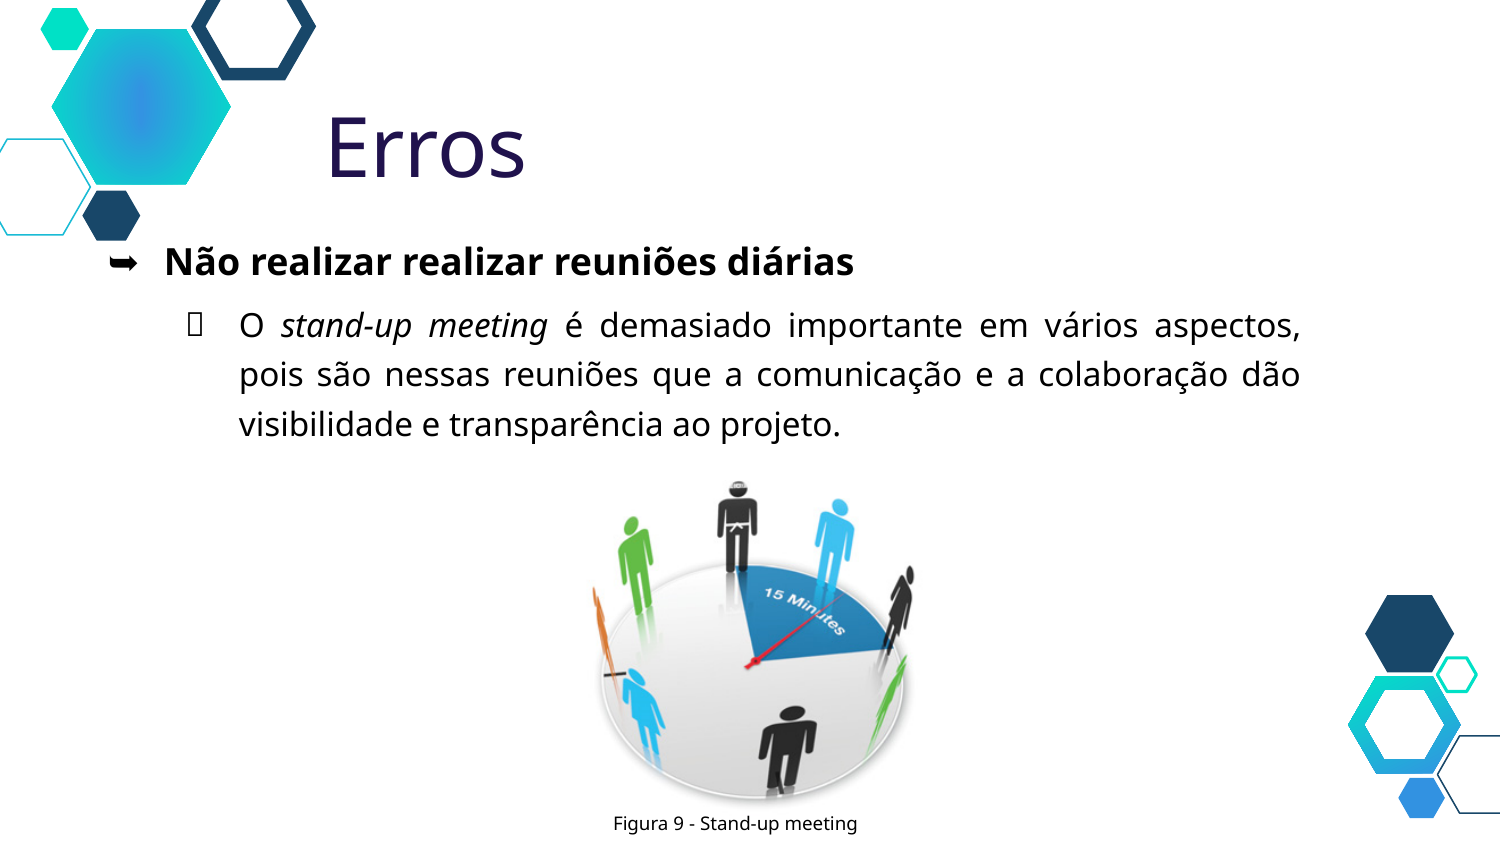

# Erros
Não realizar realizar reuniões diárias
O stand-up meeting é demasiado importante em vários aspectos, pois são nessas reuniões que a comunicação e a colaboração dão visibilidade e transparência ao projeto.
Figura 9 - Stand-up meeting